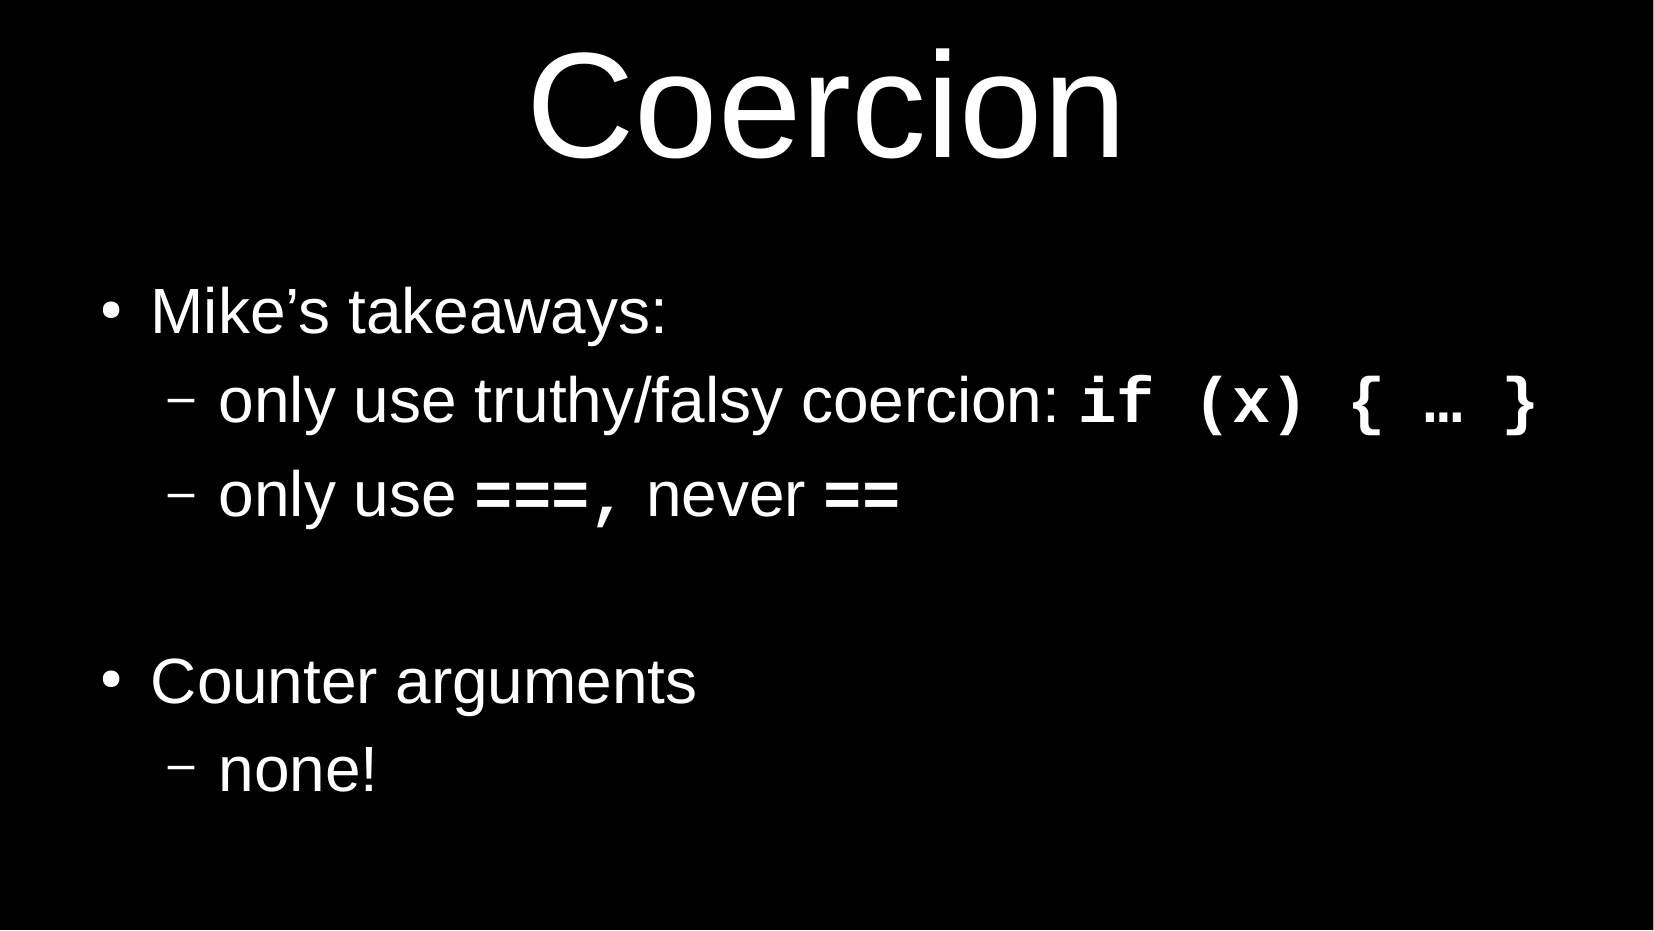

# Coercion
Mike’s takeaways:
only use truthy/falsy coercion: if (x) { … }
only use ===, never ==
Counter arguments
none!